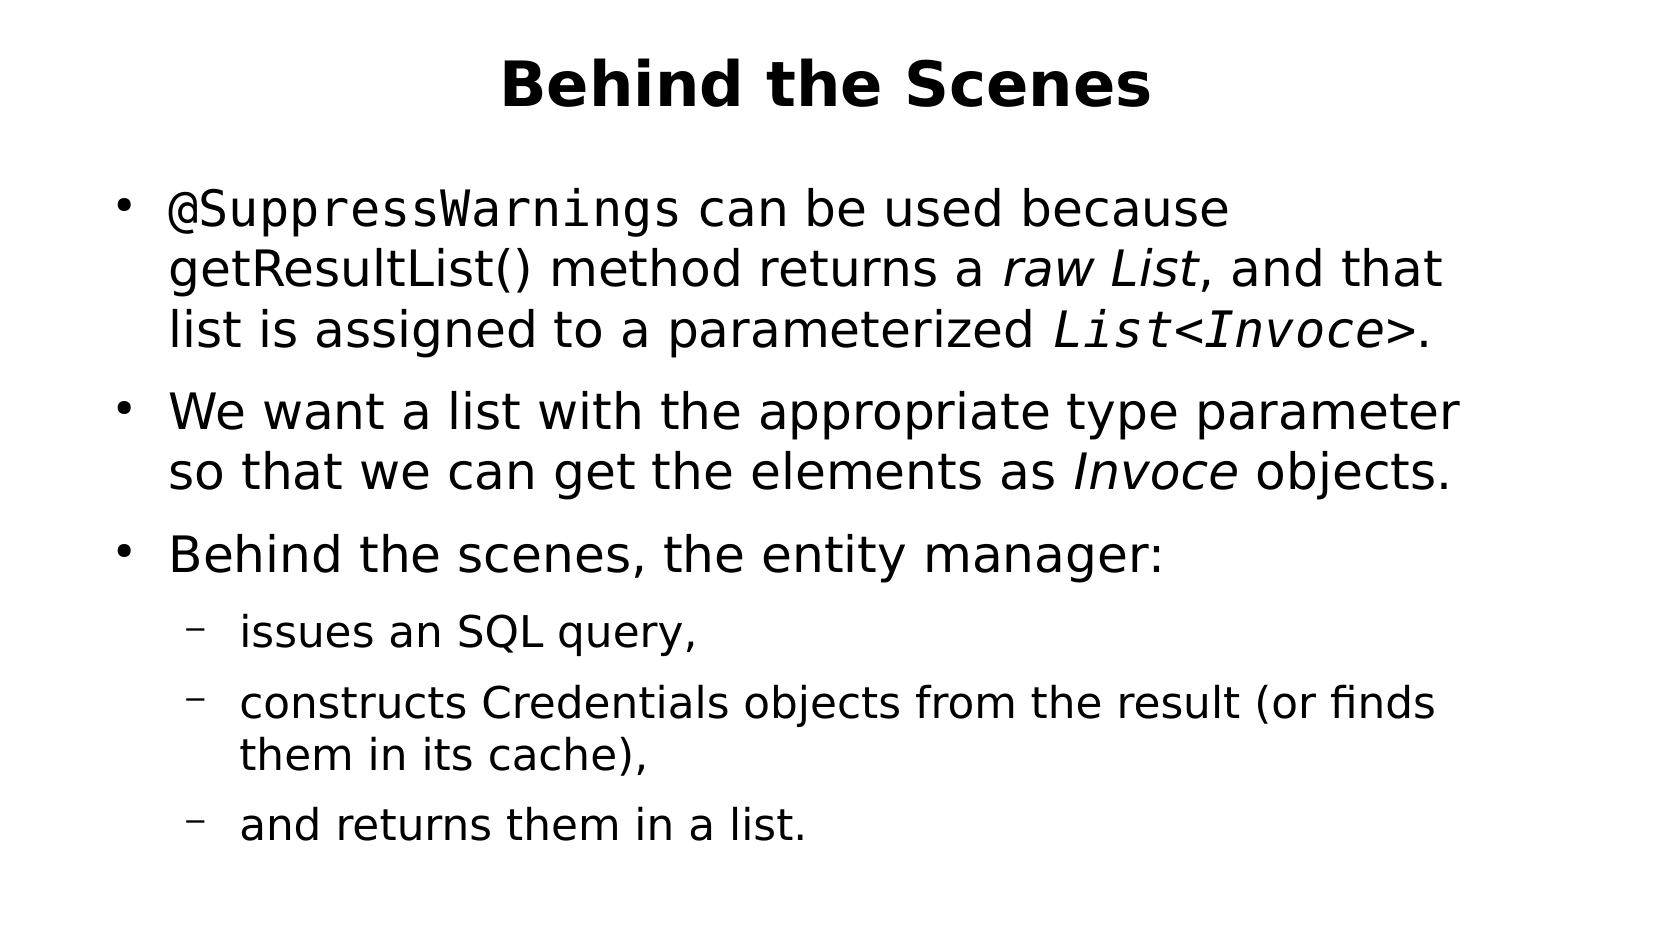

# Behind the Scenes
@SuppressWarnings can be used because getResultList() method returns a raw List, and that list is assigned to a parameterized List<Invoce>.
We want a list with the appropriate type parameter so that we can get the elements as Invoce objects.
Behind the scenes, the entity manager:
issues an SQL query,
constructs Credentials objects from the result (or finds them in its cache),
and returns them in a list.